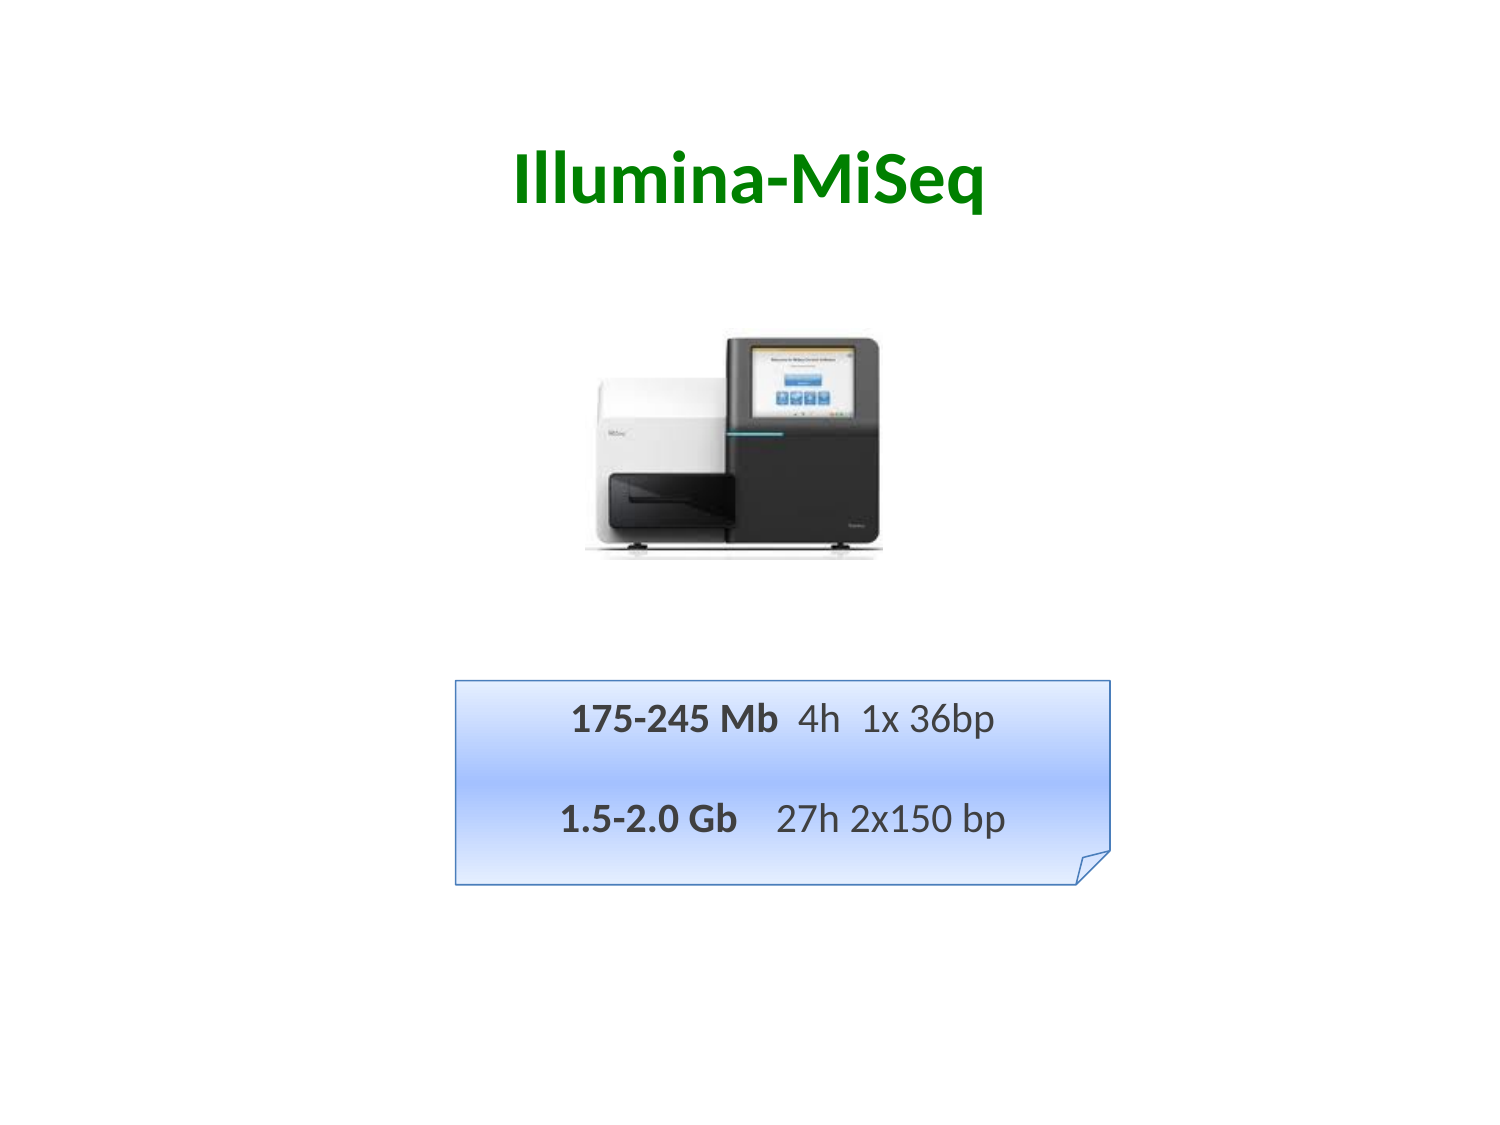

Illumina-MiSeq
175-245 Mb 4h 1x 36bp
1.5-2.0 Gb 27h 2x150 bp